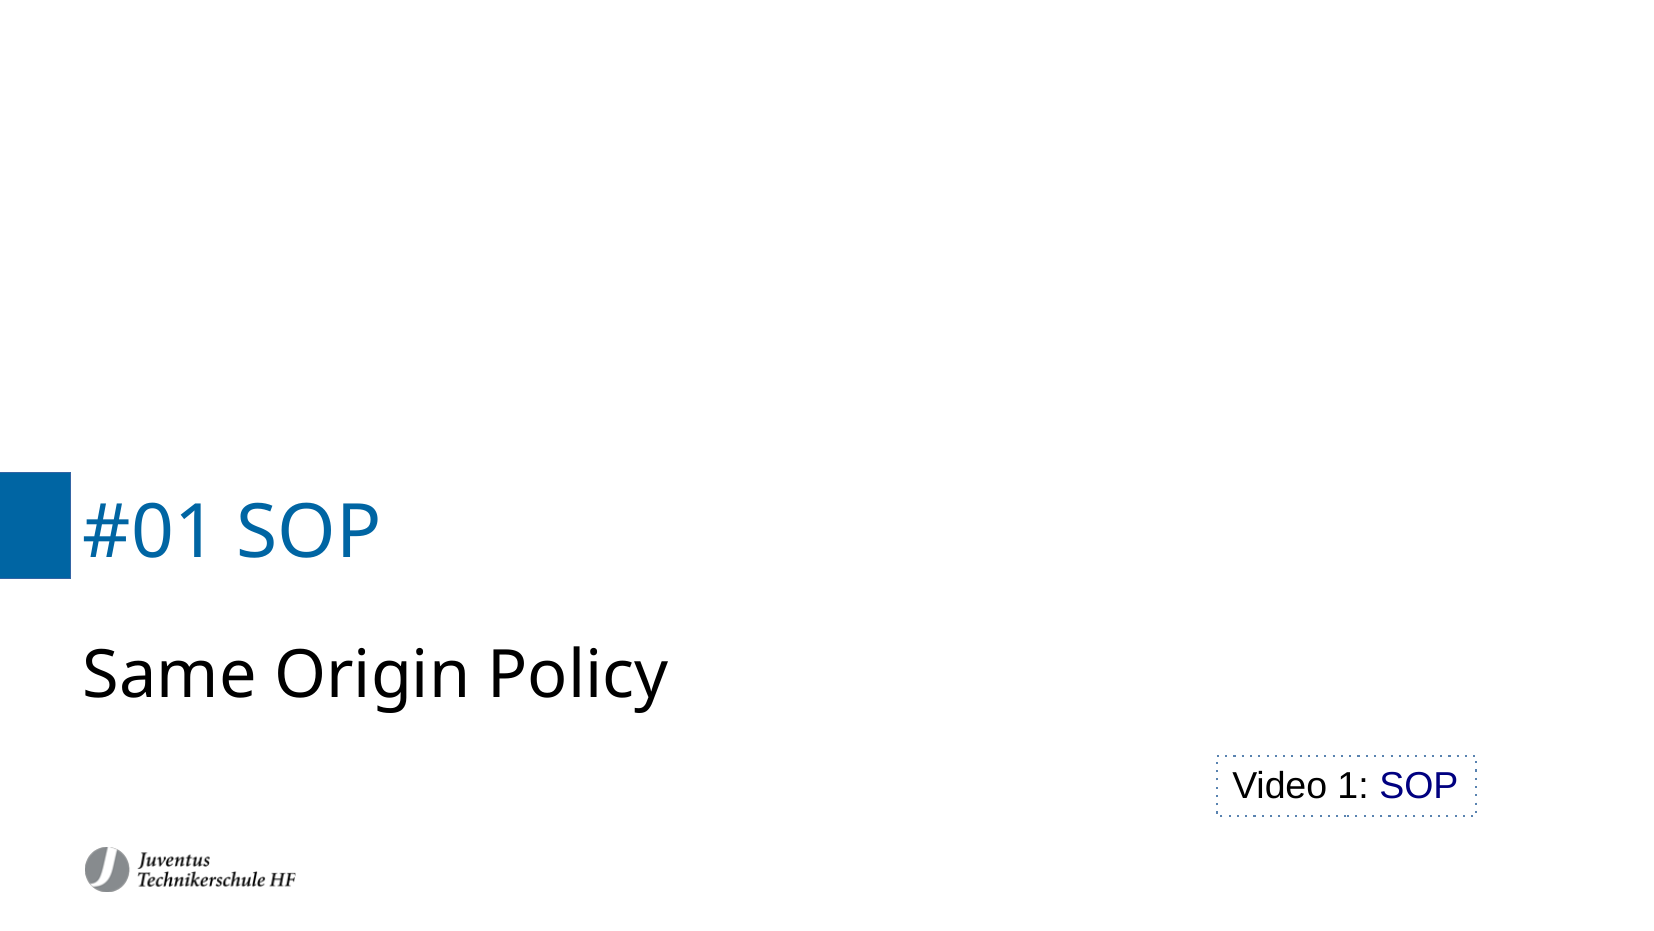

# #01 SOP
Same Origin Policy
Video 1: SOP